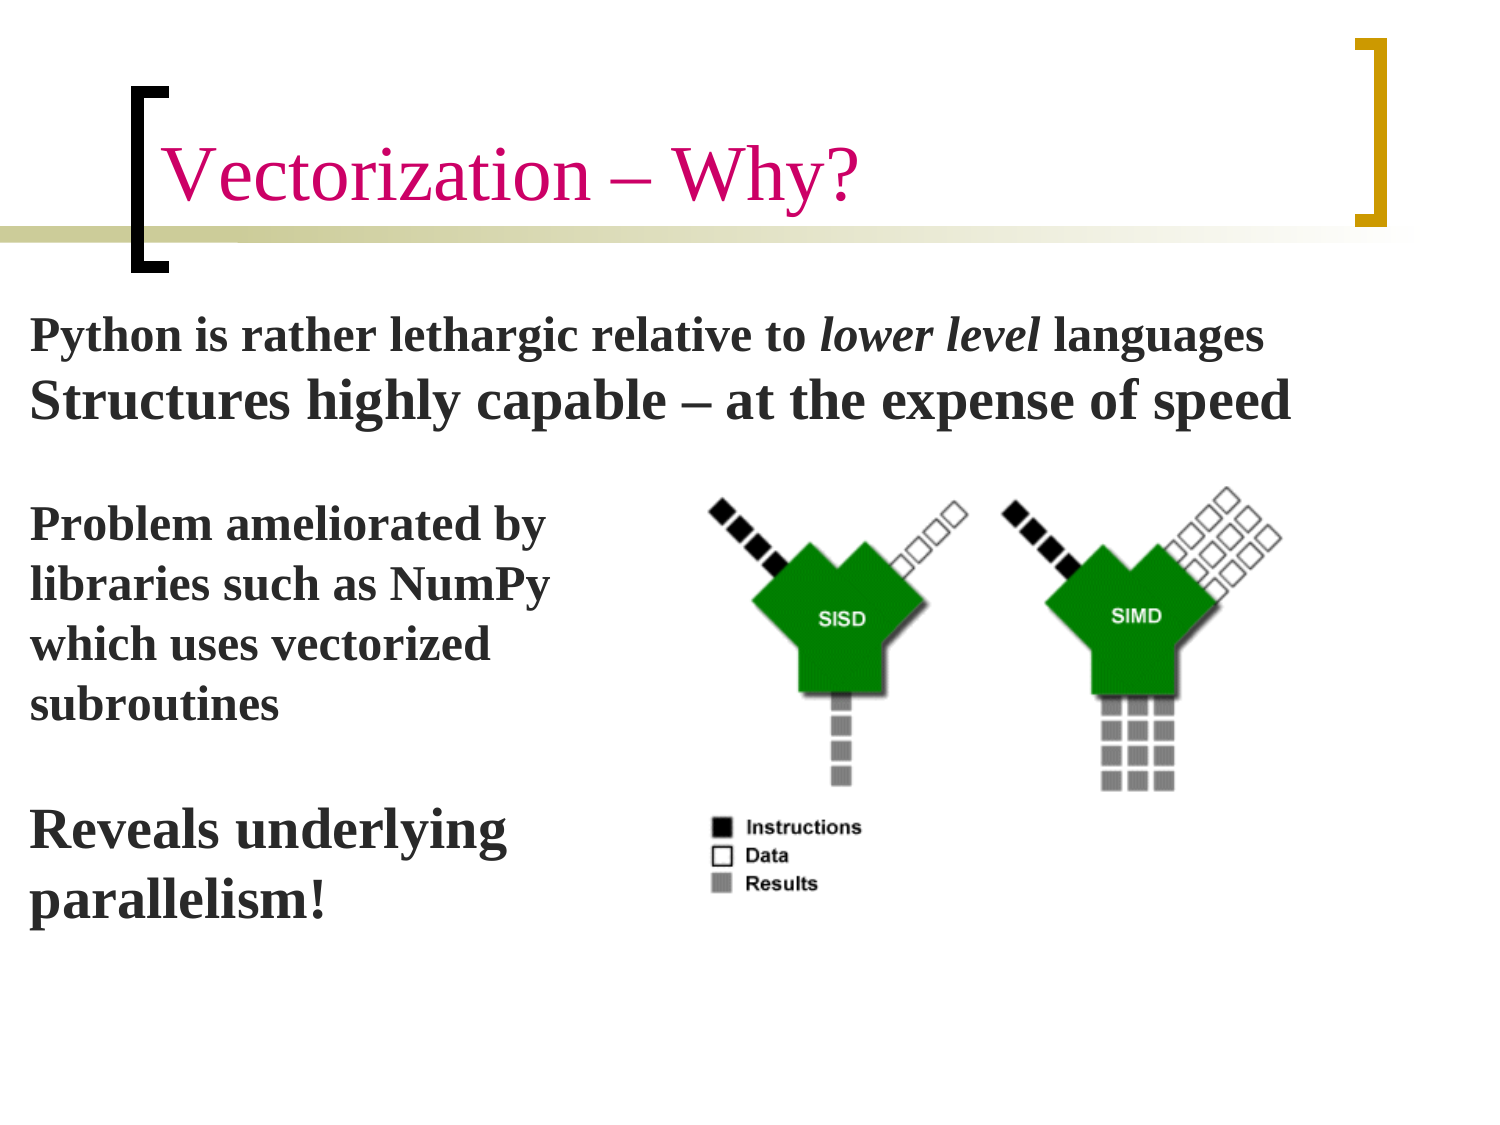

# Vectorization – Why?
Python is rather lethargic relative to lower level languages
Structures highly capable – at the expense of speed
Problem ameliorated by
libraries such as NumPy
which uses vectorized
subroutines
Reveals underlying
parallelism!